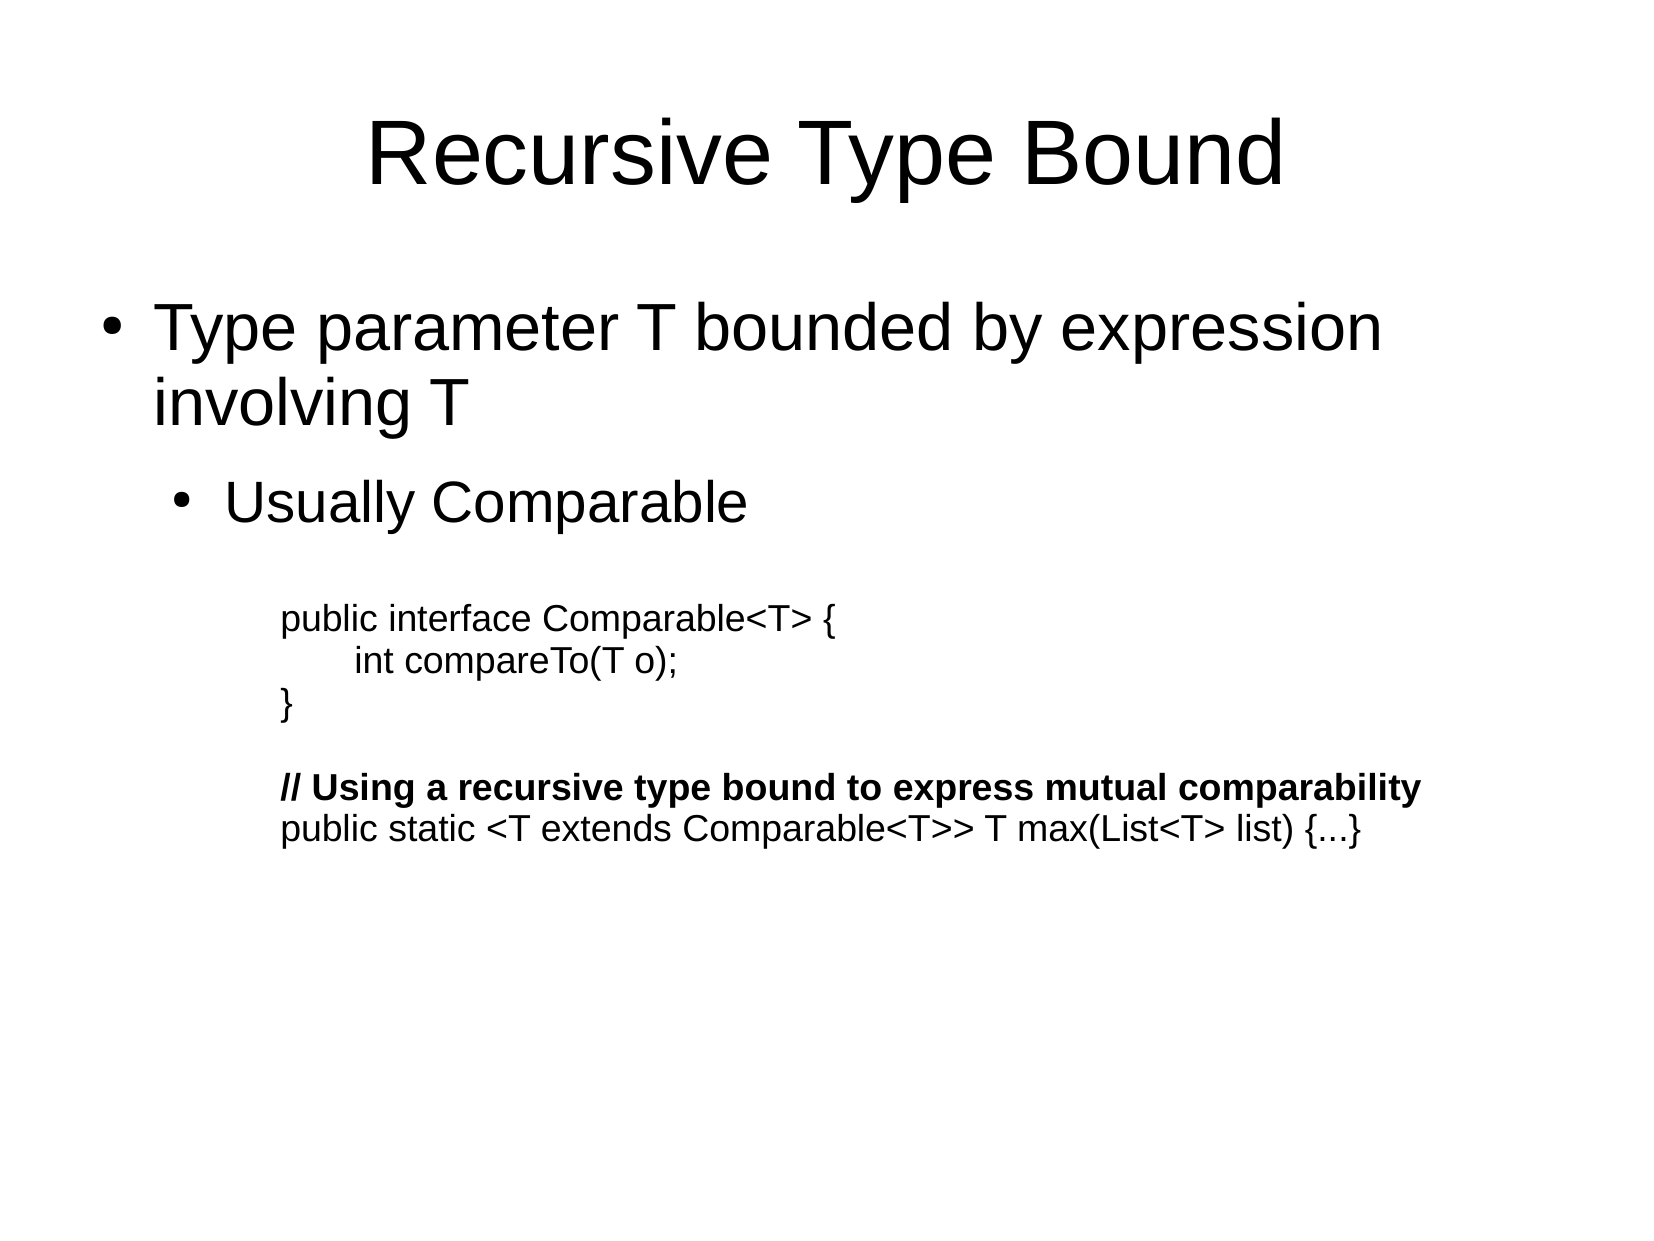

# Recursive Type Bound
Type parameter T bounded by expression involving T
Usually Comparable
public interface Comparable<T> {
	int compareTo(T o);
}
// Using a recursive type bound to express mutual comparability
public static <T extends Comparable<T>> T max(List<T> list) {...}